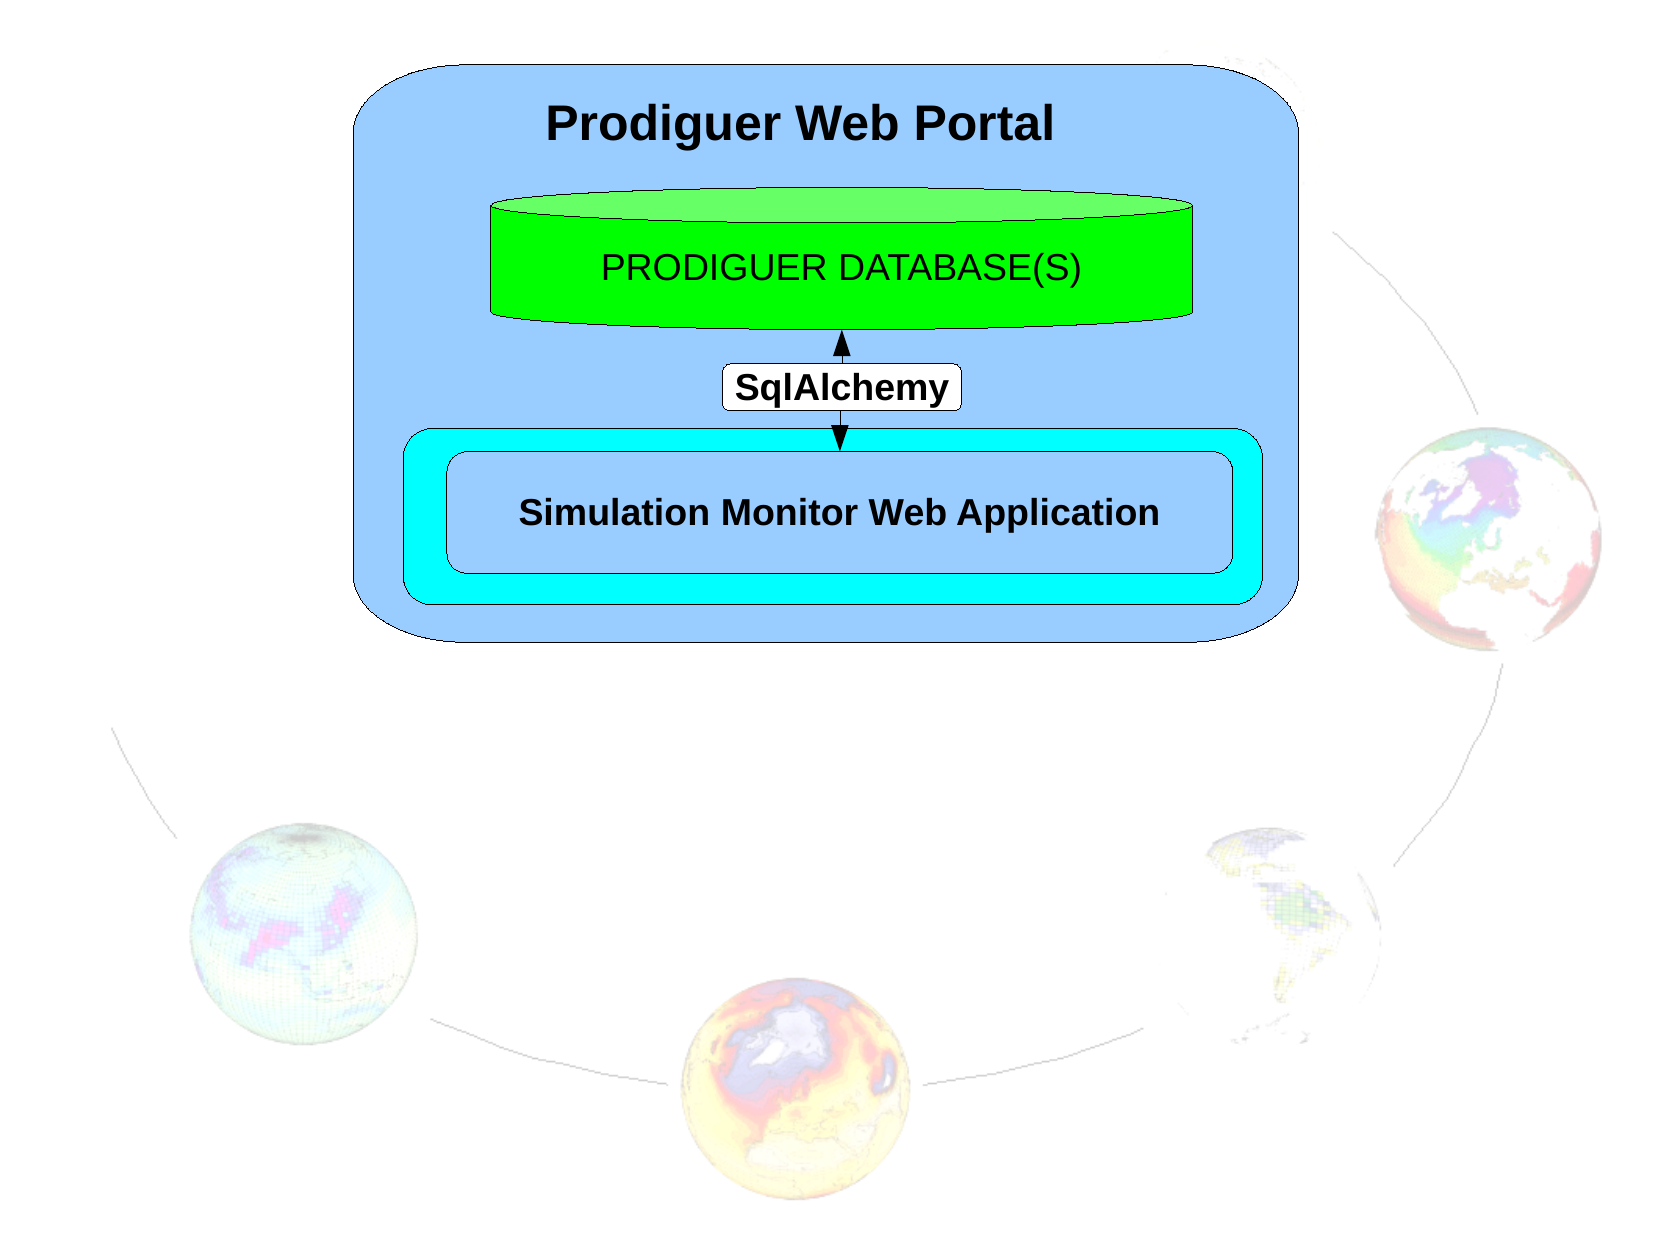

Prodiguer Web Portal
PRODIGUER DATABASE(S)
Simulation Monitor Web Application
SqlAlchemy